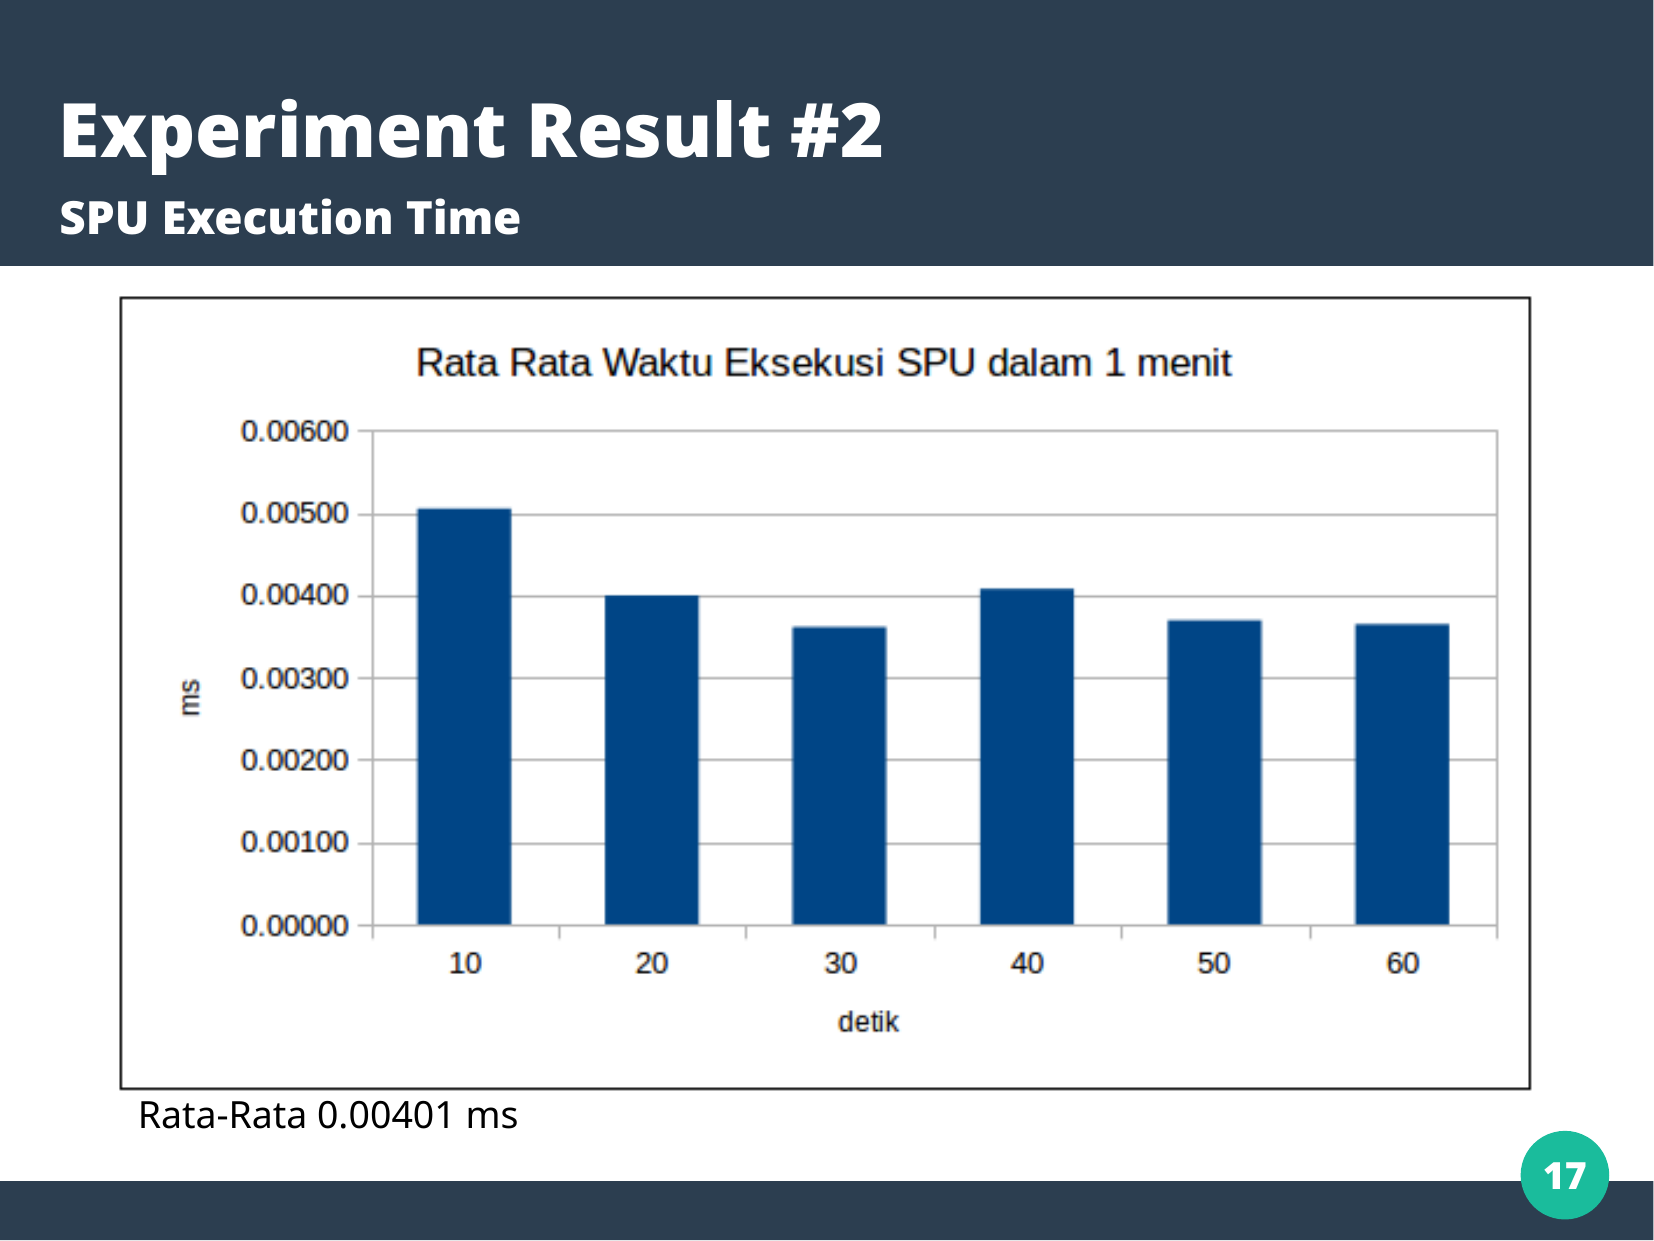

# Experiment Result #2
SPU Execution Time
Rata-Rata 0.00401 ms
17